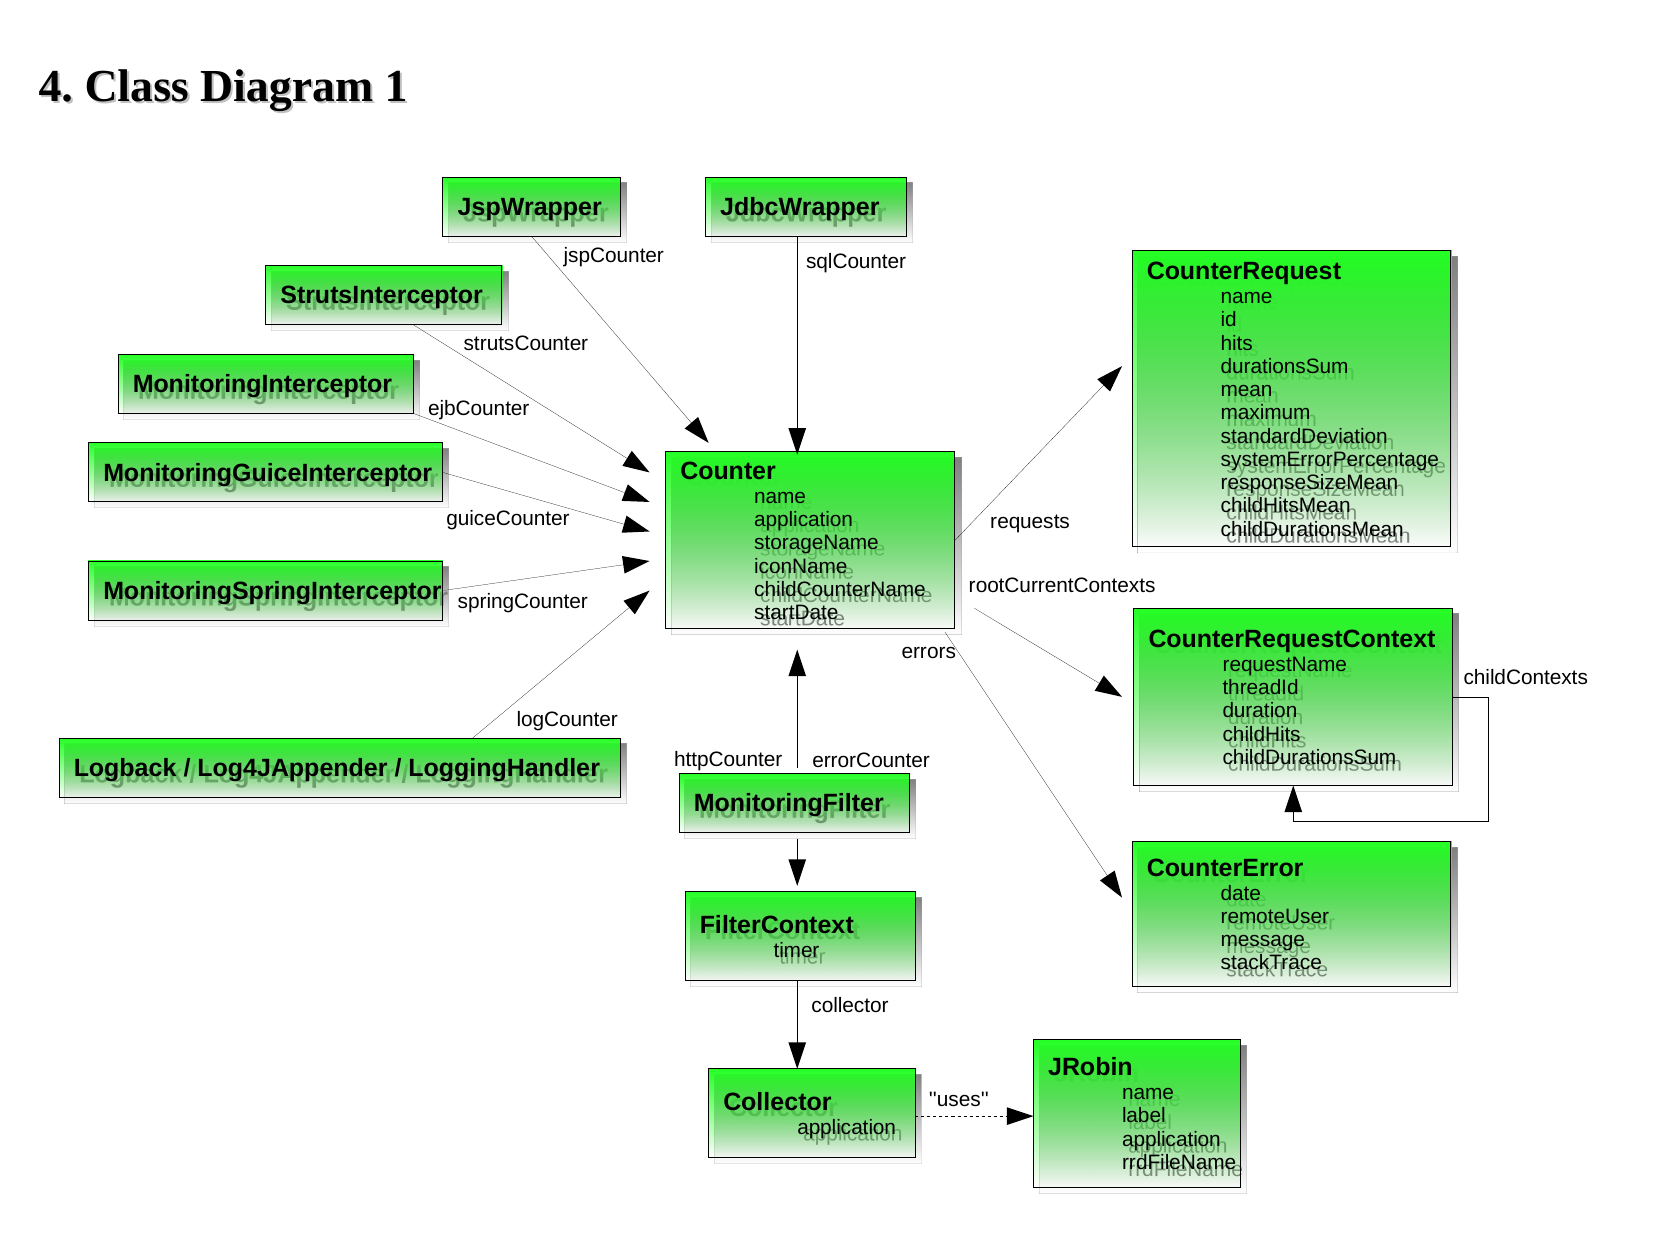

4. Class Diagram 1
JspWrapper
JdbcWrapper
sqlCounter
jspCounter
CounterRequest
	name
	id
	hits
	durationsSum
	mean
	maximum
	standardDeviation
	systemErrorPercentage
	responseSizeMean
	childHitsMean
	childDurationsMean
StrutsInterceptor
strutsCounter
MonitoringInterceptor
ejbCounter
MonitoringGuiceInterceptor
Counter
	name
	application
	storageName
	iconName
	childCounterName
	startDate
guiceCounter
requests
MonitoringSpringInterceptor
rootCurrentContexts
springCounter
CounterRequestContext
	requestName
	threadId
	duration
	childHits
	childDurationsSum
errors
childContexts
logCounter
Logback / Log4JAppender / LoggingHandler
httpCounter
errorCounter
MonitoringFilter
CounterError
	date
	remoteUser
	message
	stackTrace
FilterContext
	timer
collector
JRobin
	name
	label
	application
	rrdFileName
Collector
	application
''uses''